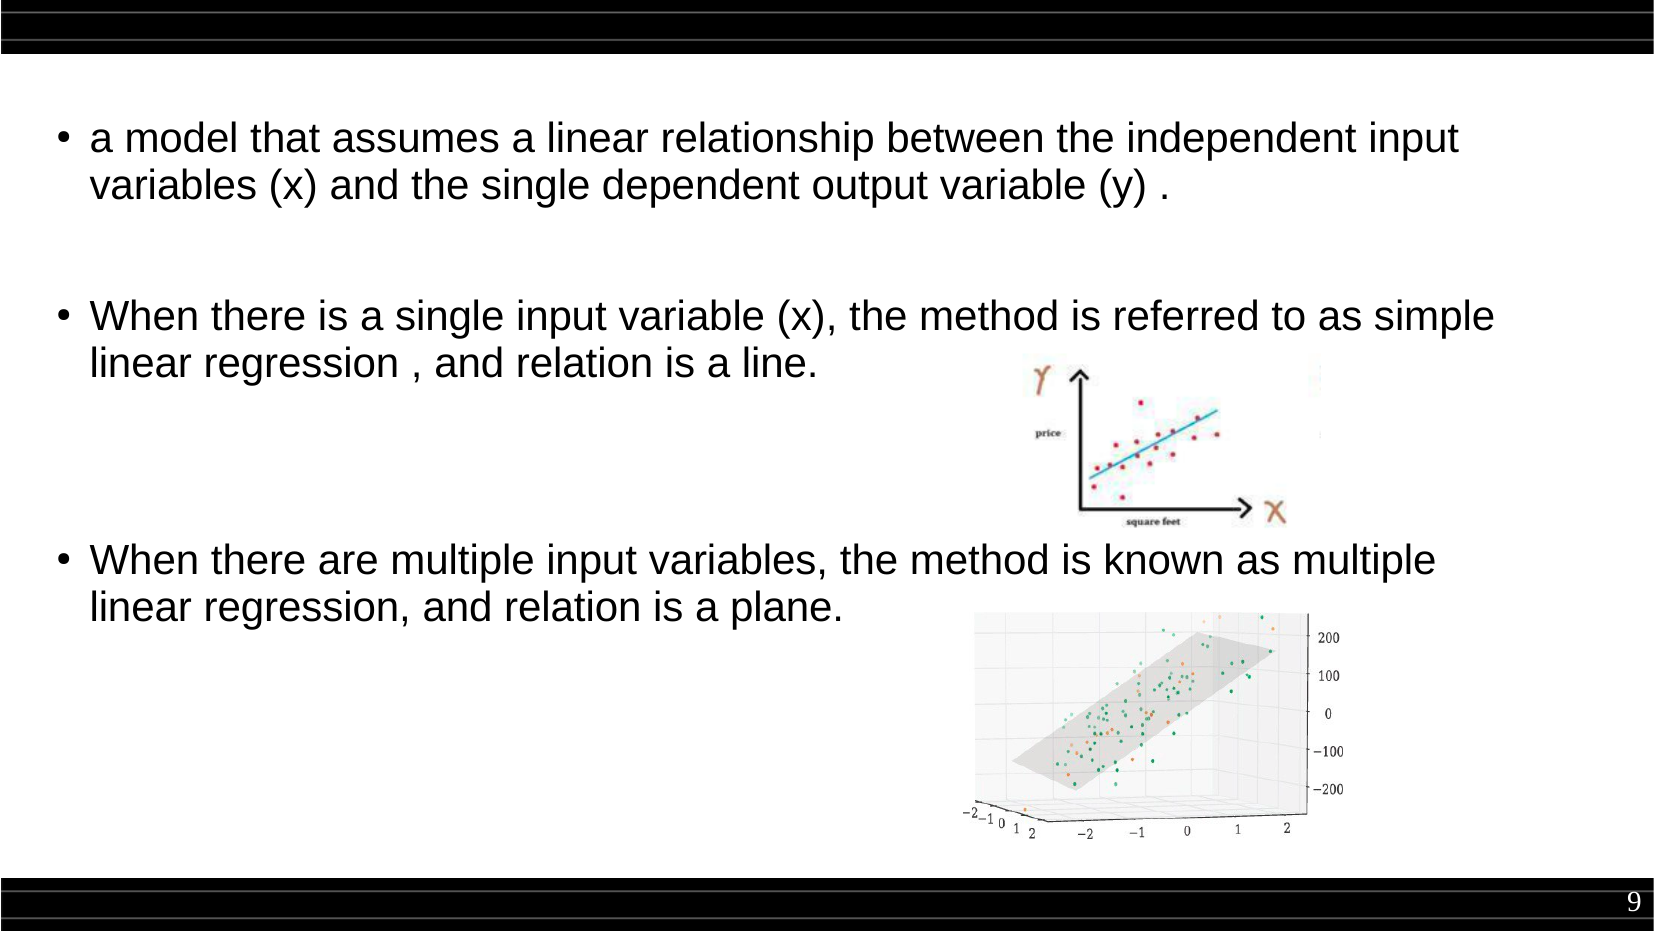

# a model that assumes a linear relationship between the independent input variables (x) and the single dependent output variable (y) .
When there is a single input variable (x), the method is referred to as simple linear regression , and relation is a line.
When there are multiple input variables, the method is known as multiple linear regression, and relation is a plane.